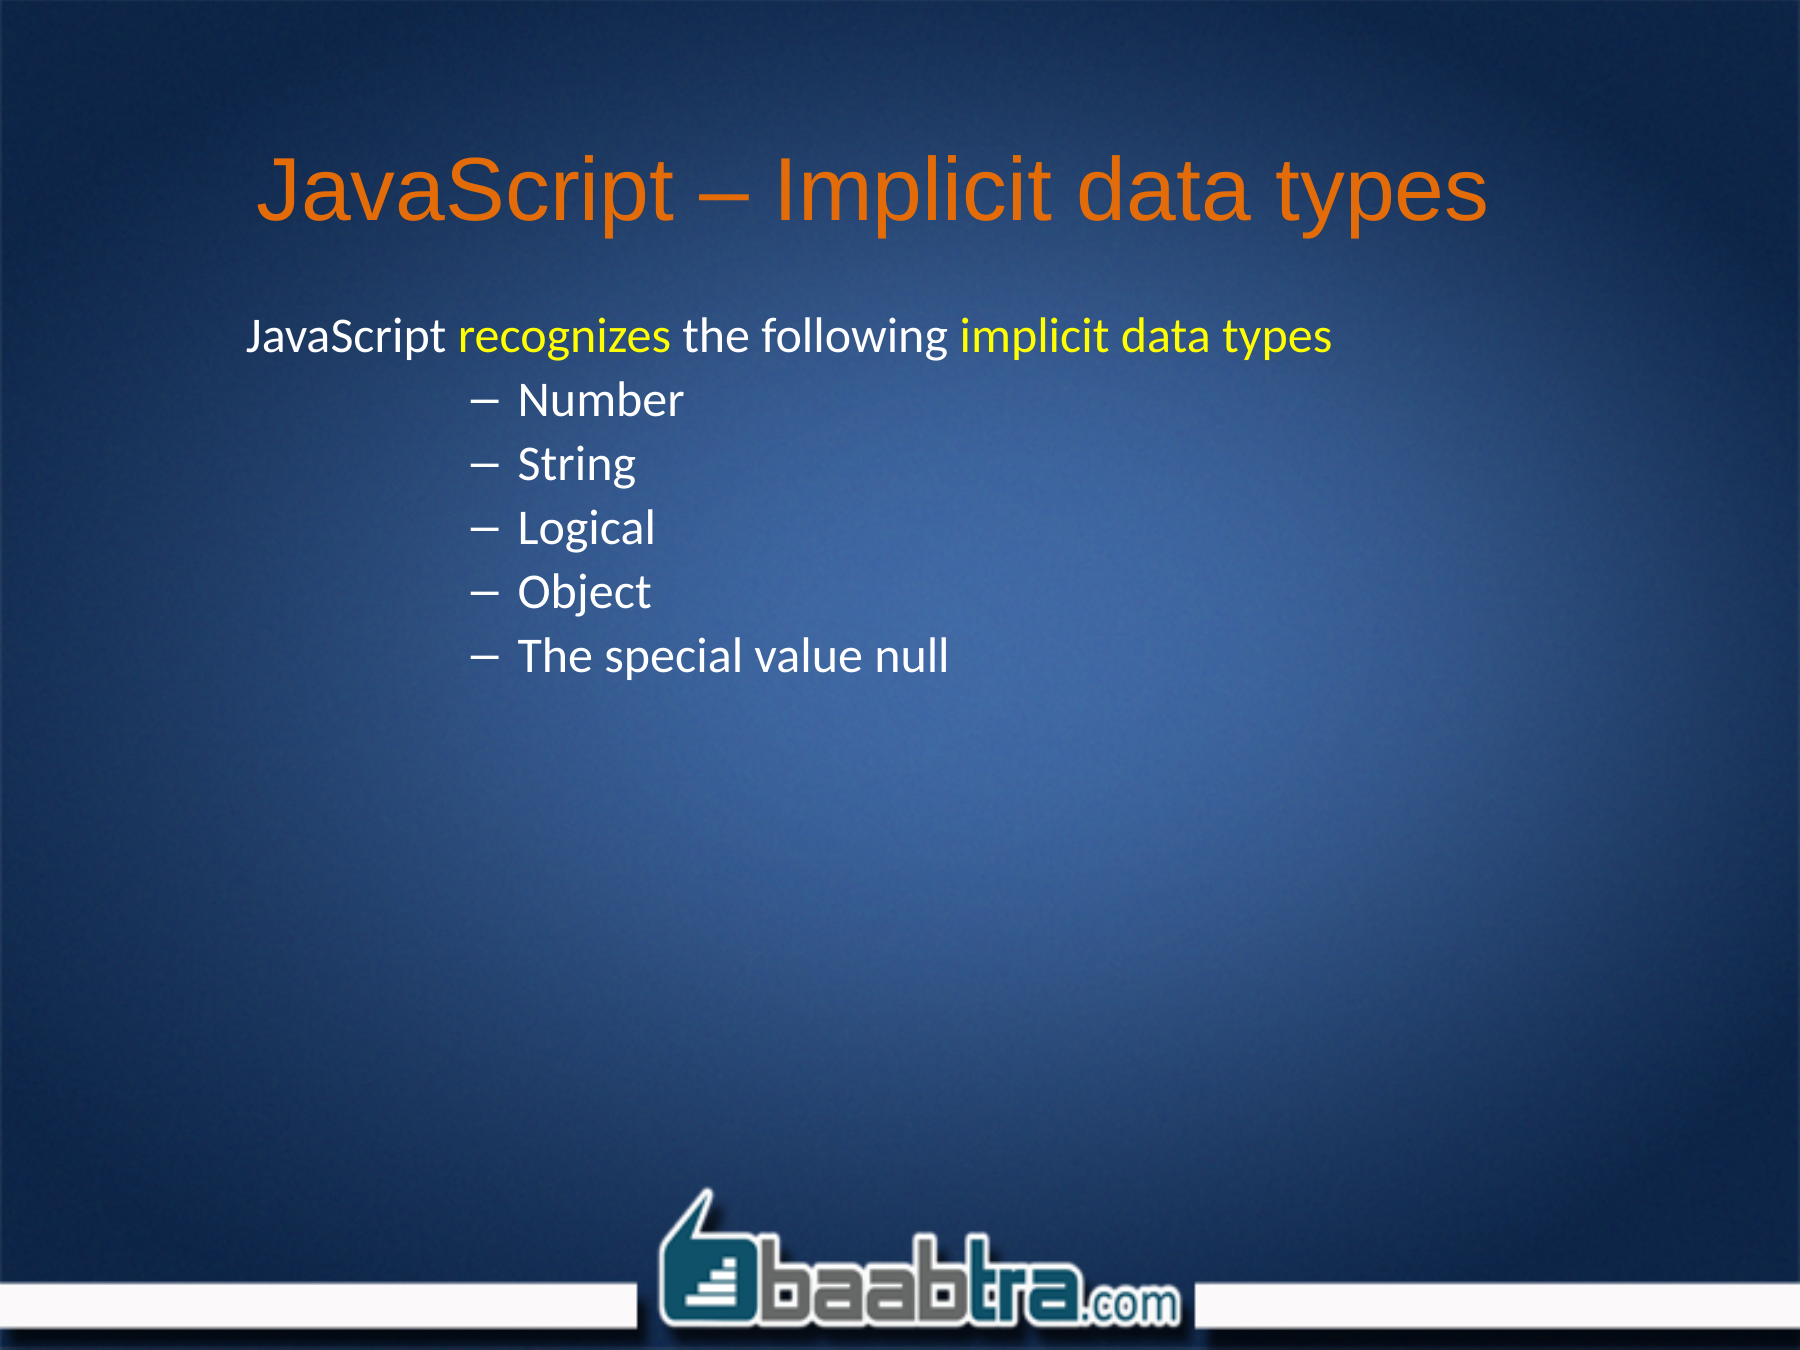

JavaScript – Implicit data types
JavaScript recognizes the following implicit data types
Number
String
Logical
Object
The special value null